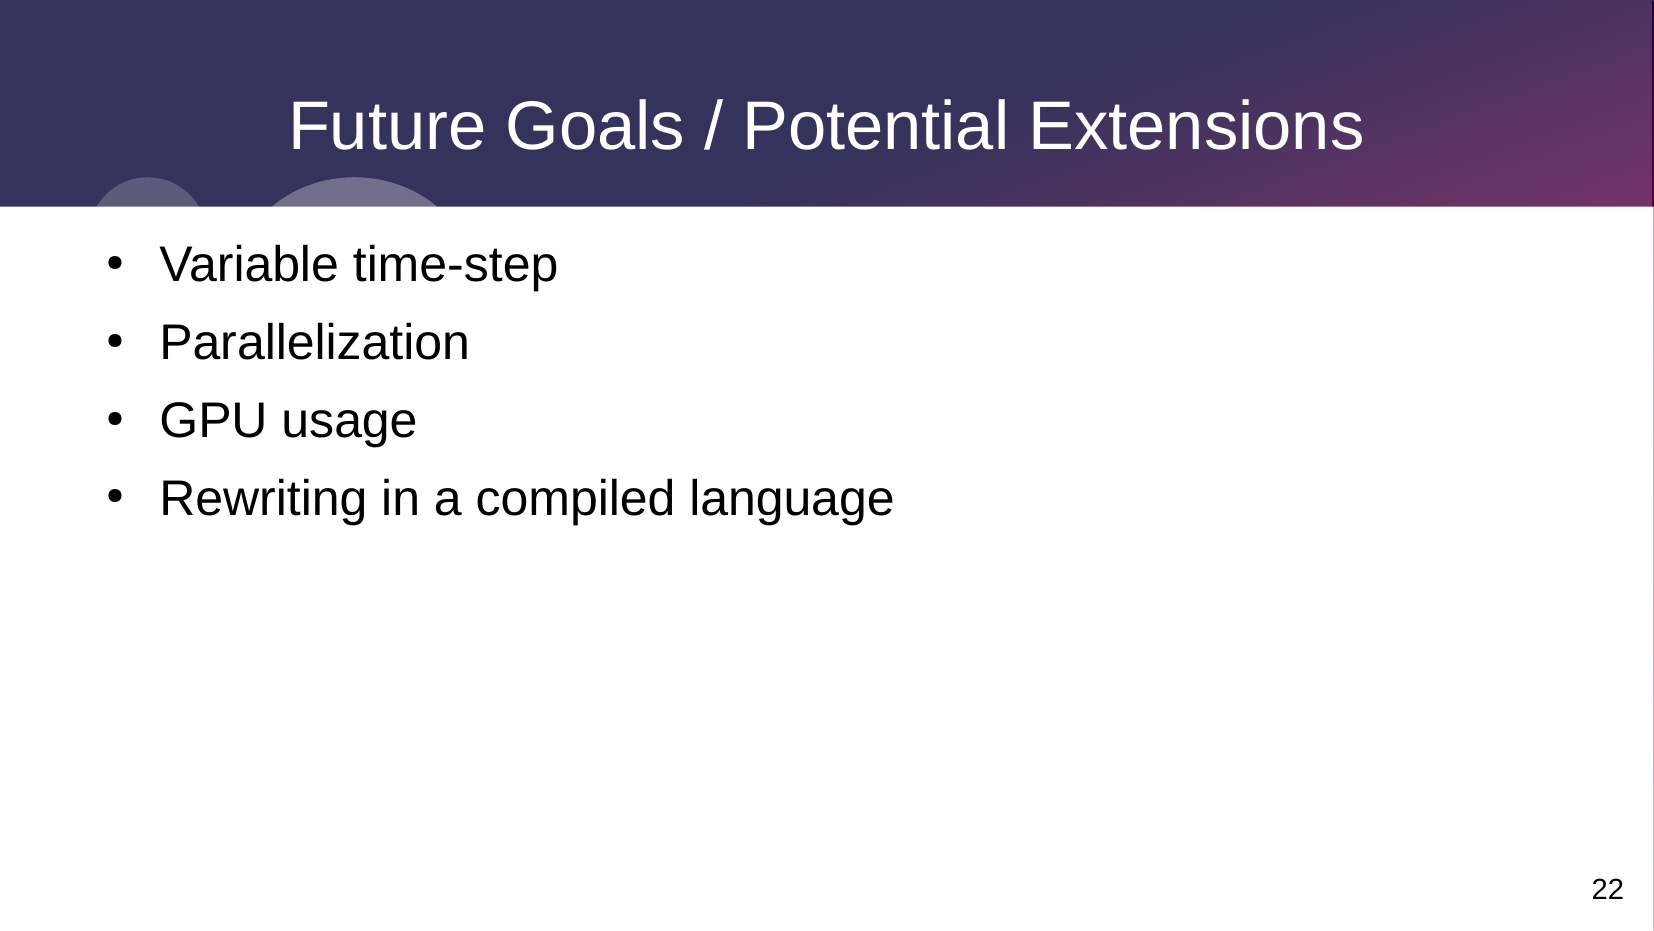

# Future Goals / Potential Extensions
Variable time-step
Parallelization
GPU usage
Rewriting in a compiled language